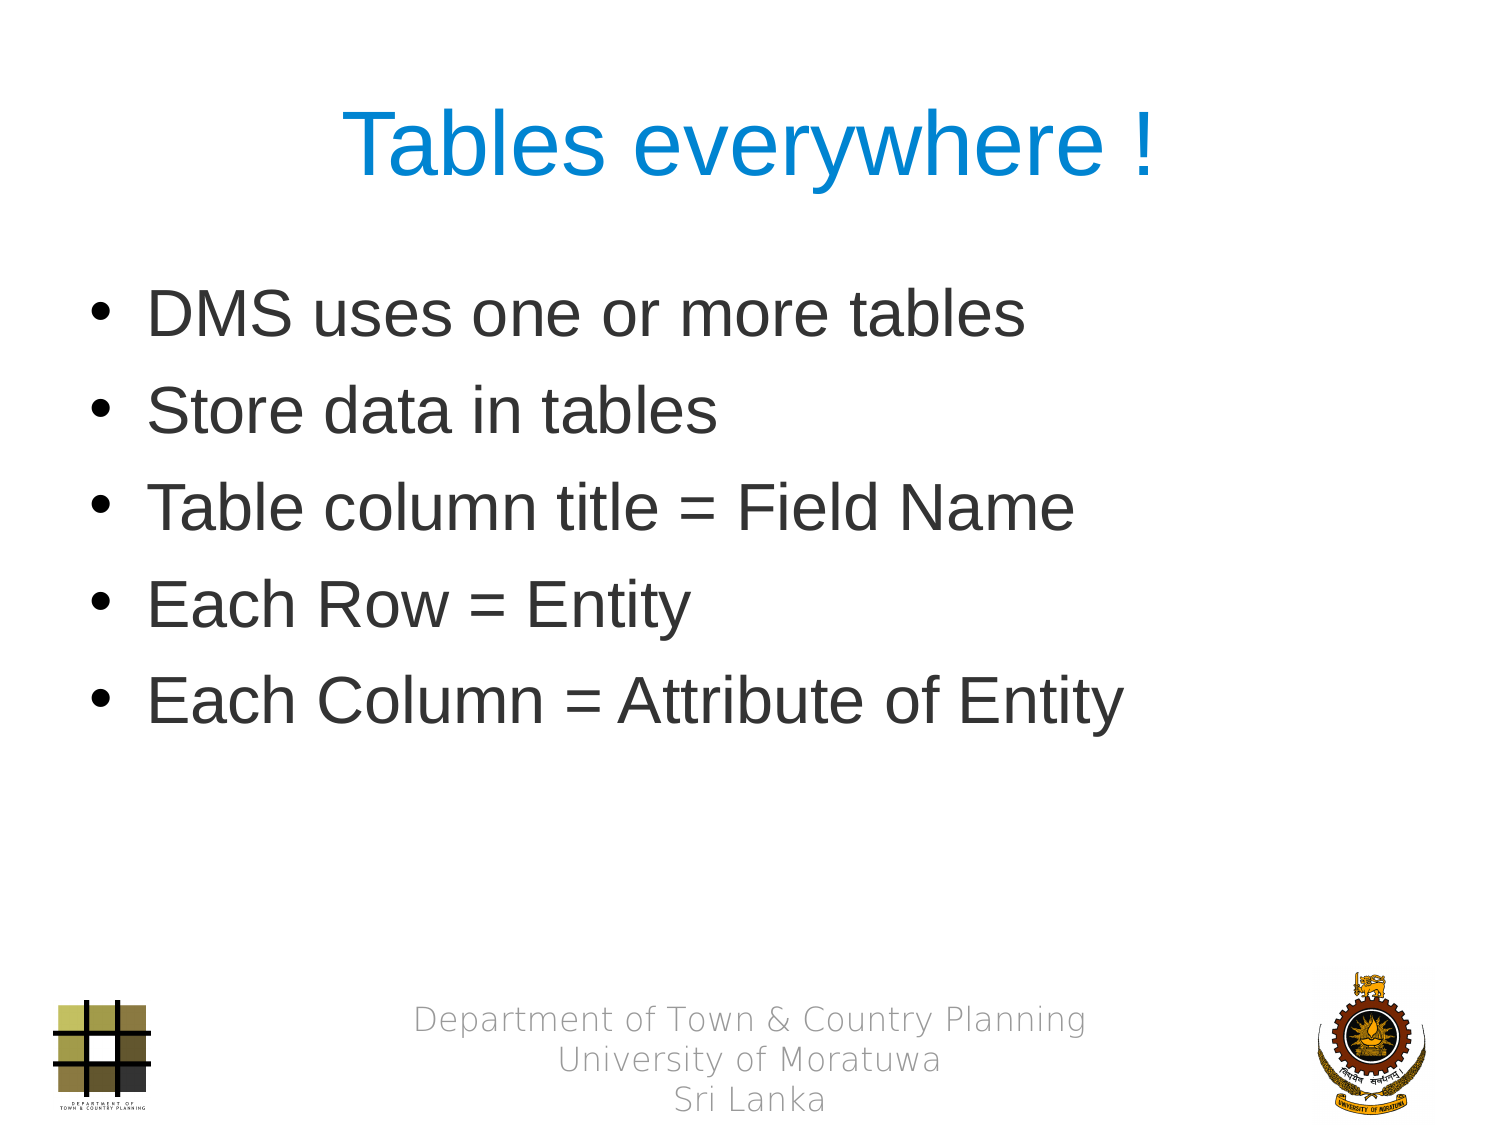

# Tables everywhere !
DMS uses one or more tables
Store data in tables
Table column title = Field Name
Each Row = Entity
Each Column = Attribute of Entity